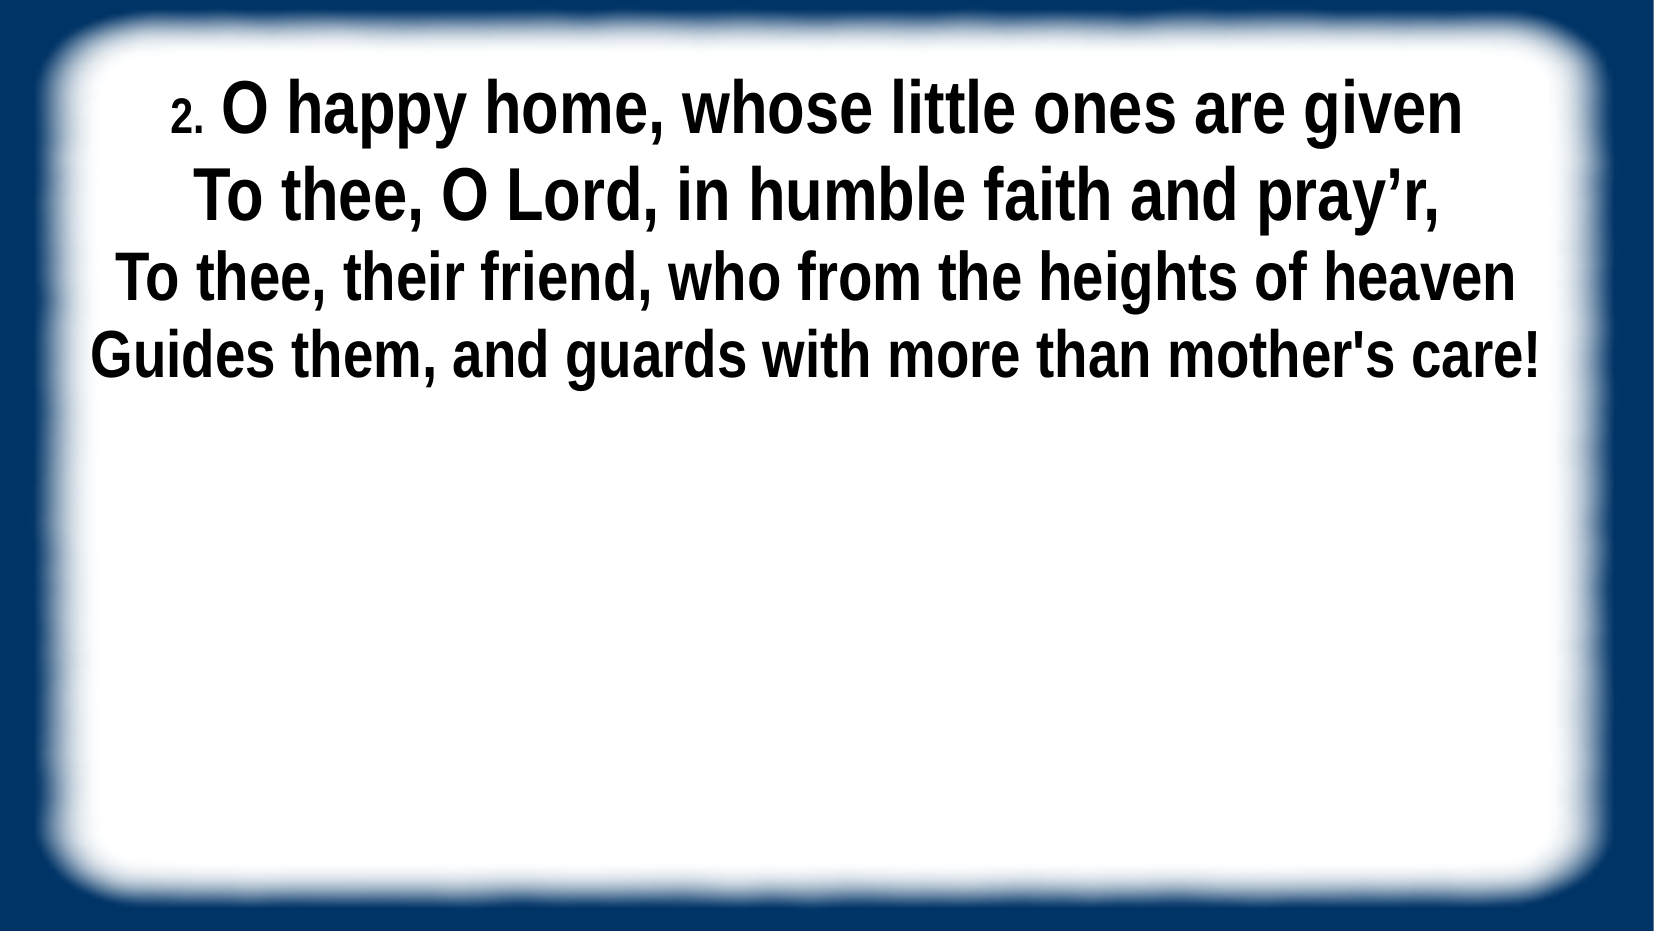

2. O happy home, whose little ones are given
To thee, O Lord, in humble faith and pray’r,
To thee, their friend, who from the heights of heaven
Guides them, and guards with more than mother's care!